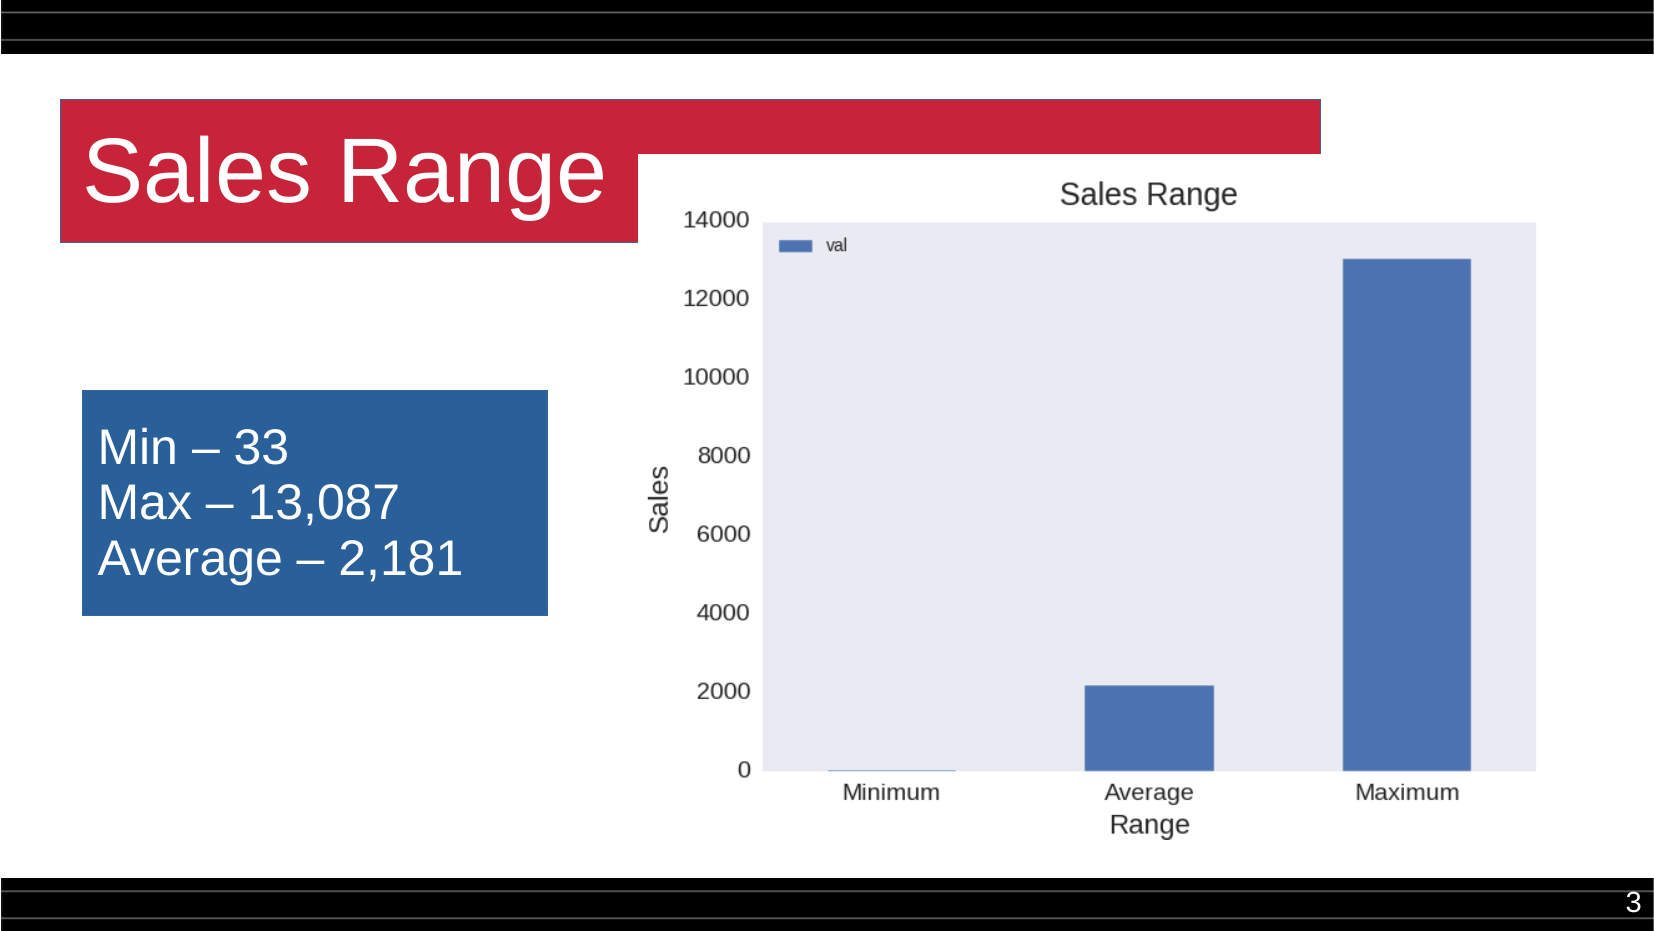

# Sales Range
Min – 33
Max – 13,087
Average – 2,181